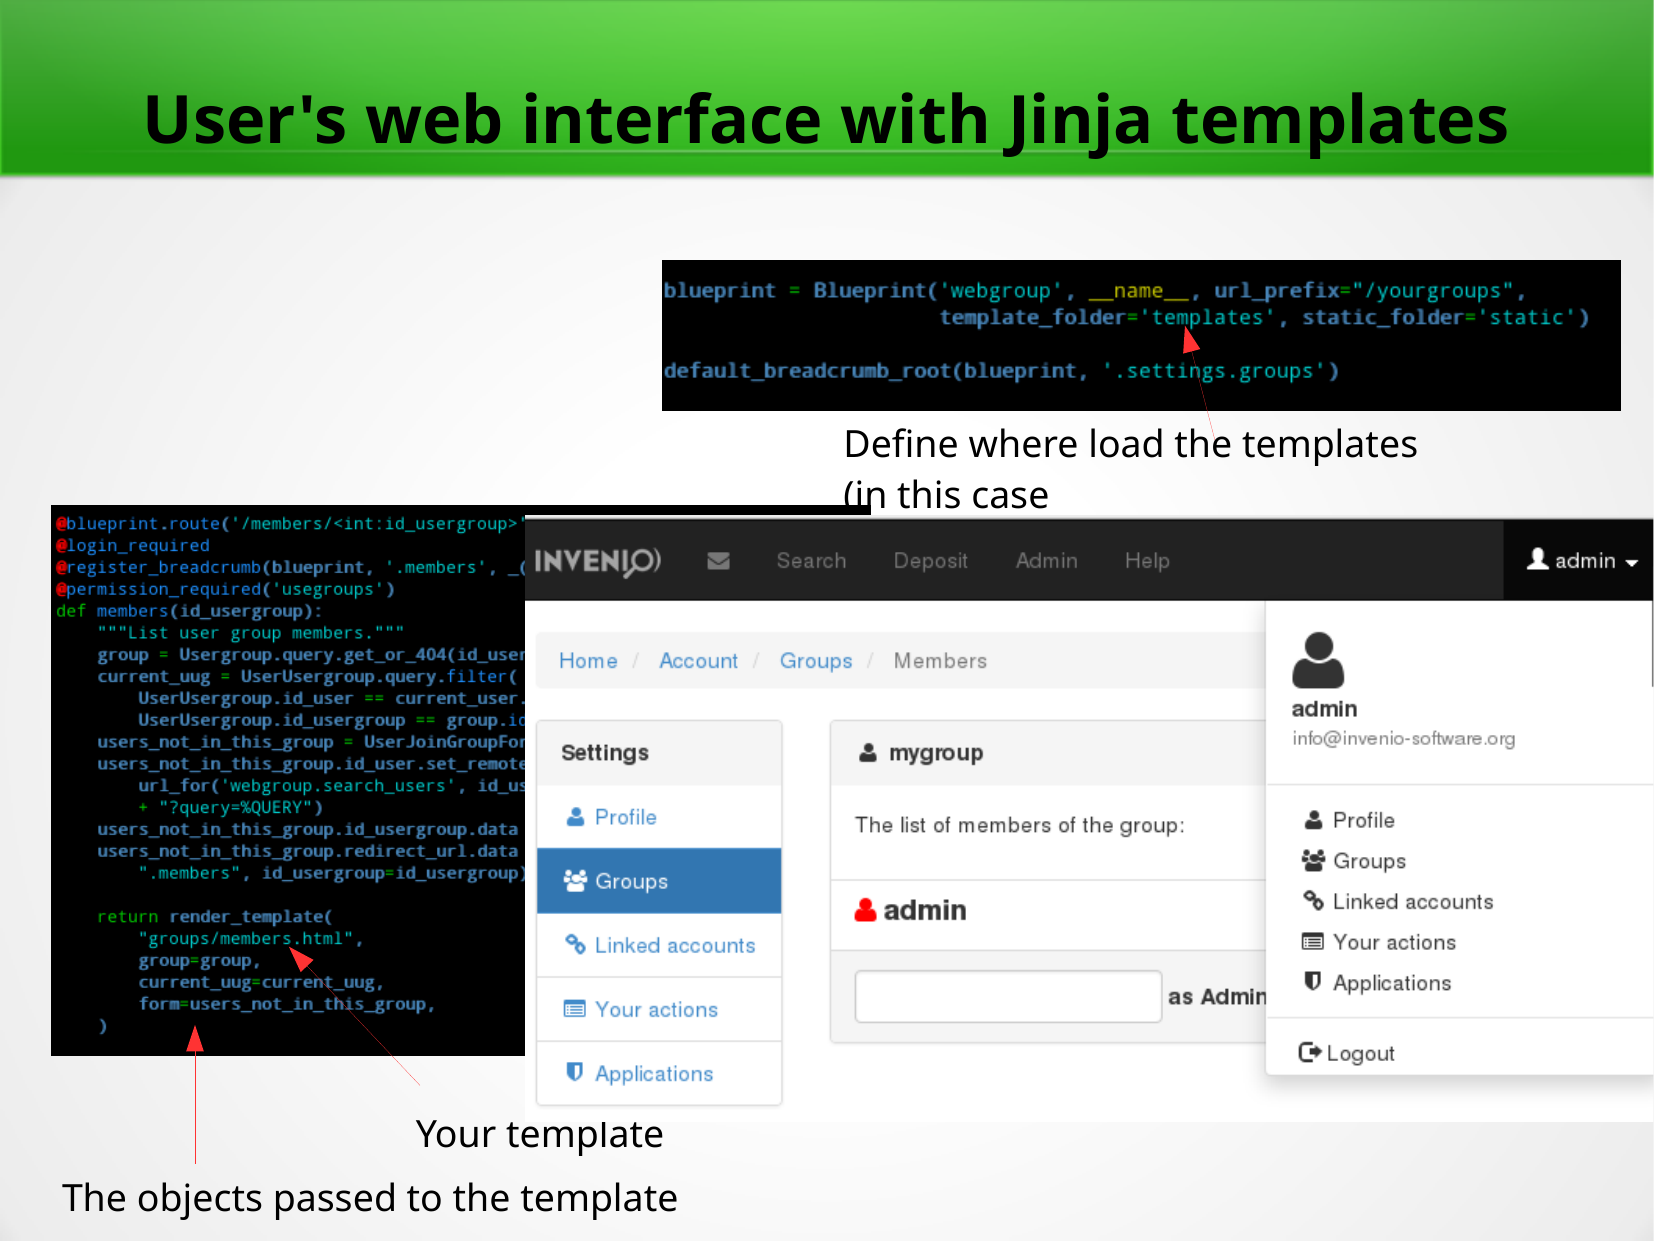

# User's web interface with Jinja templates
Define where load the templates
(in this case invenio/modules/groups/templates)
Your template
The objects passed to the template